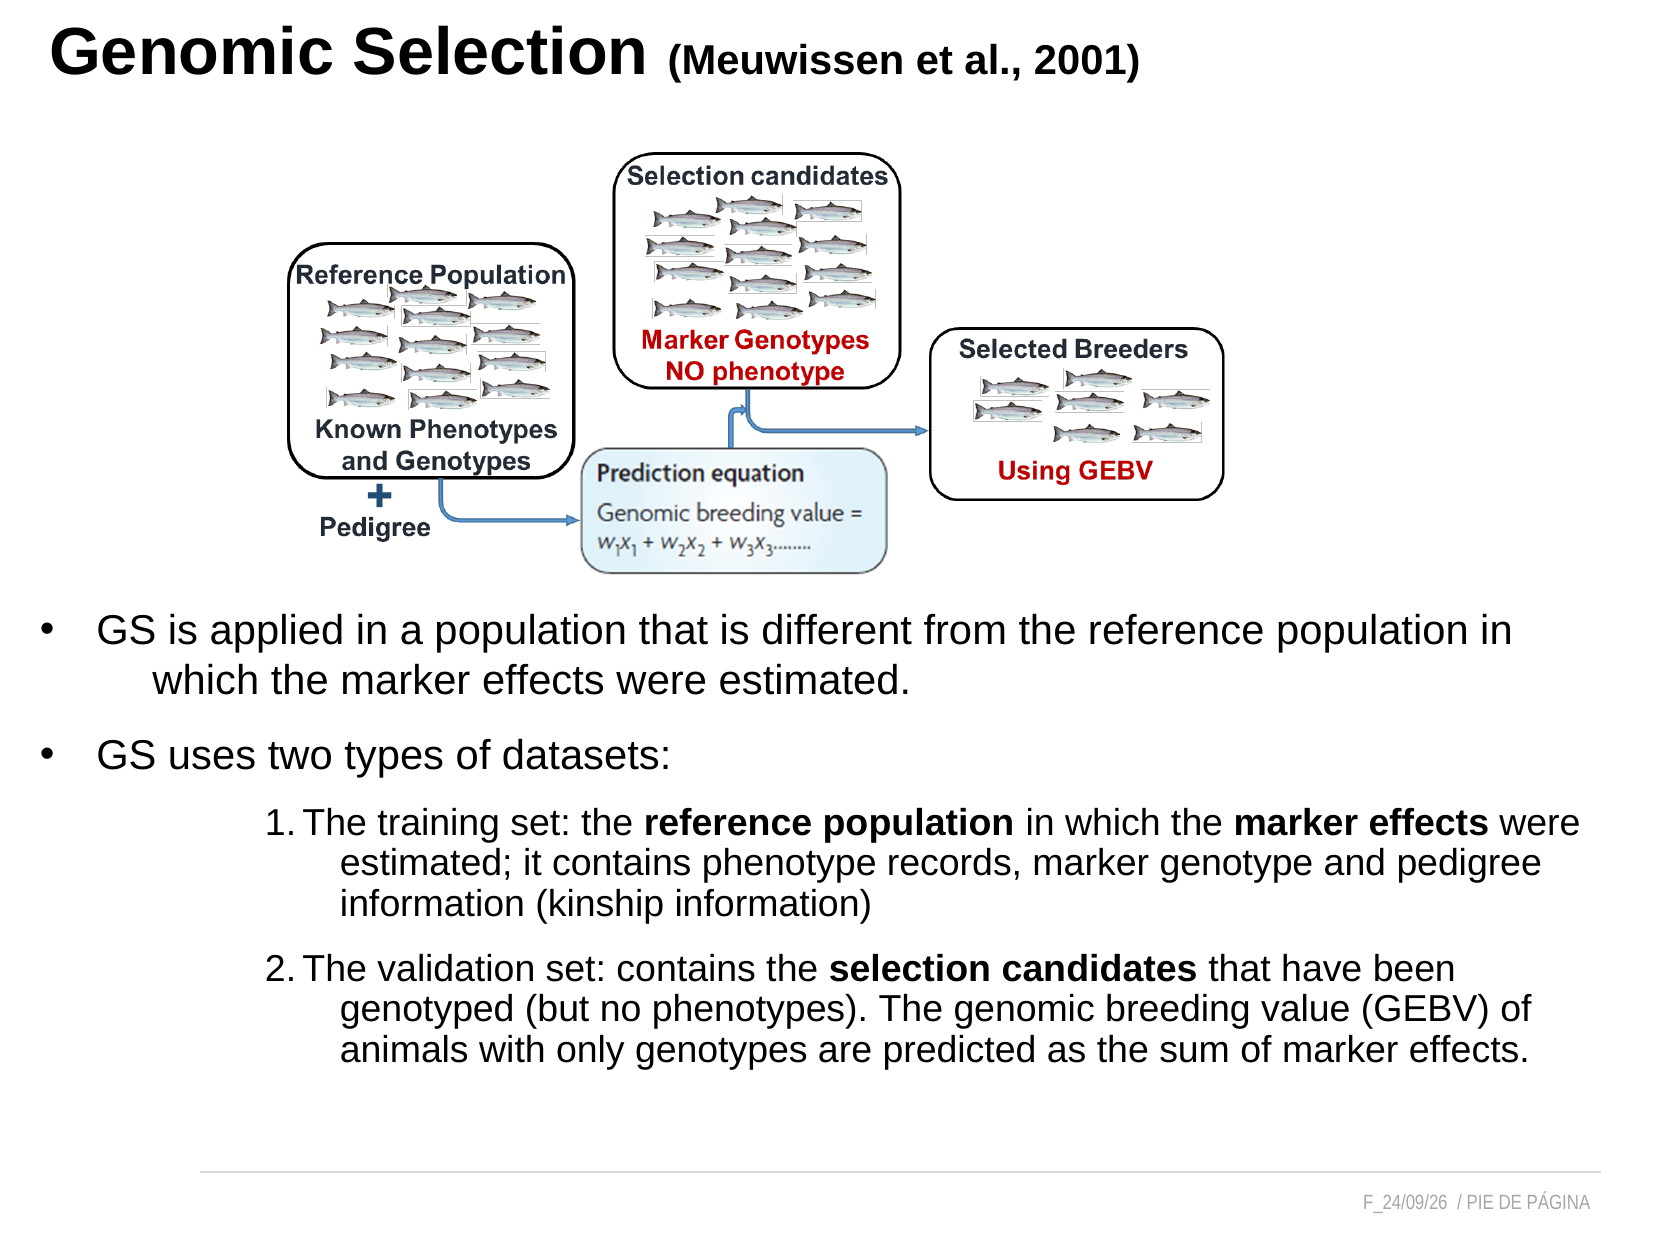

Genomic Selection (Meuwissen et al., 2001)
GS is applied in a population that is different from the reference population in which the marker effects were estimated.
GS uses two types of datasets:
The training set: the reference population in which the marker effects were estimated; it contains phenotype records, marker genotype and pedigree information (kinship information)
The validation set: contains the selection candidates that have been genotyped (but no phenotypes). The genomic breeding value (GEBV) of animals with only genotypes are predicted as the sum of marker effects.
F_ / PIE DE PÁGINA